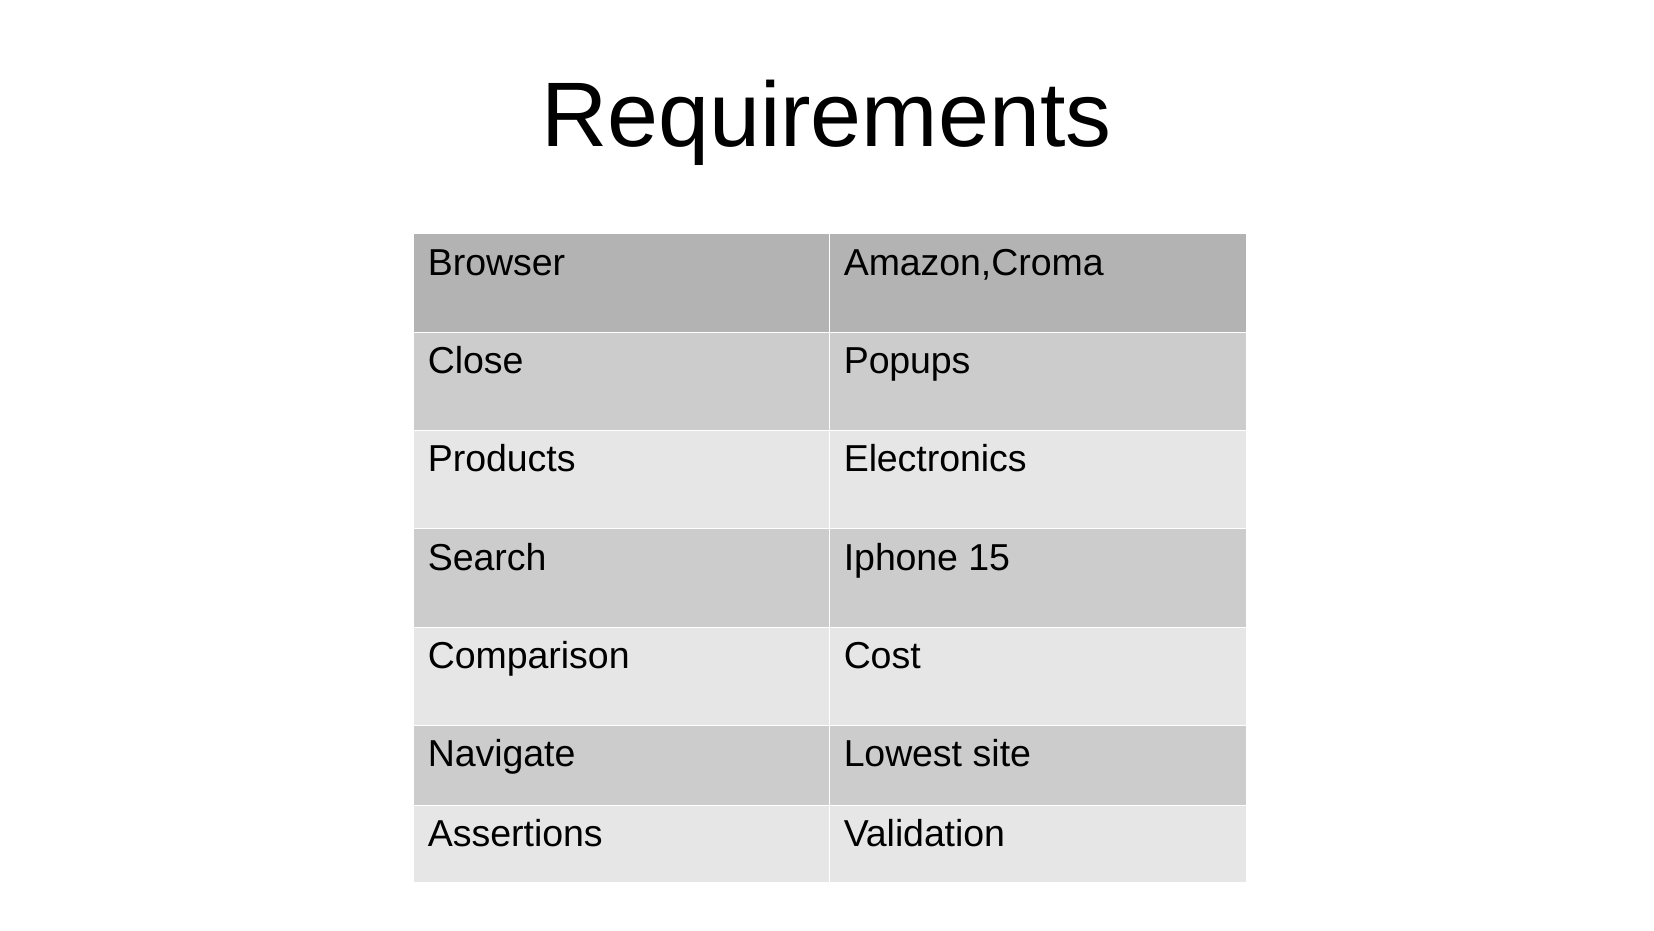

# Requirements
| Browser | Amazon,Croma |
| --- | --- |
| Close | Popups |
| Products | Electronics |
| Search | Iphone 15 |
| Comparison | Cost |
| Navigate | Lowest site |
| Assertions | Validation |